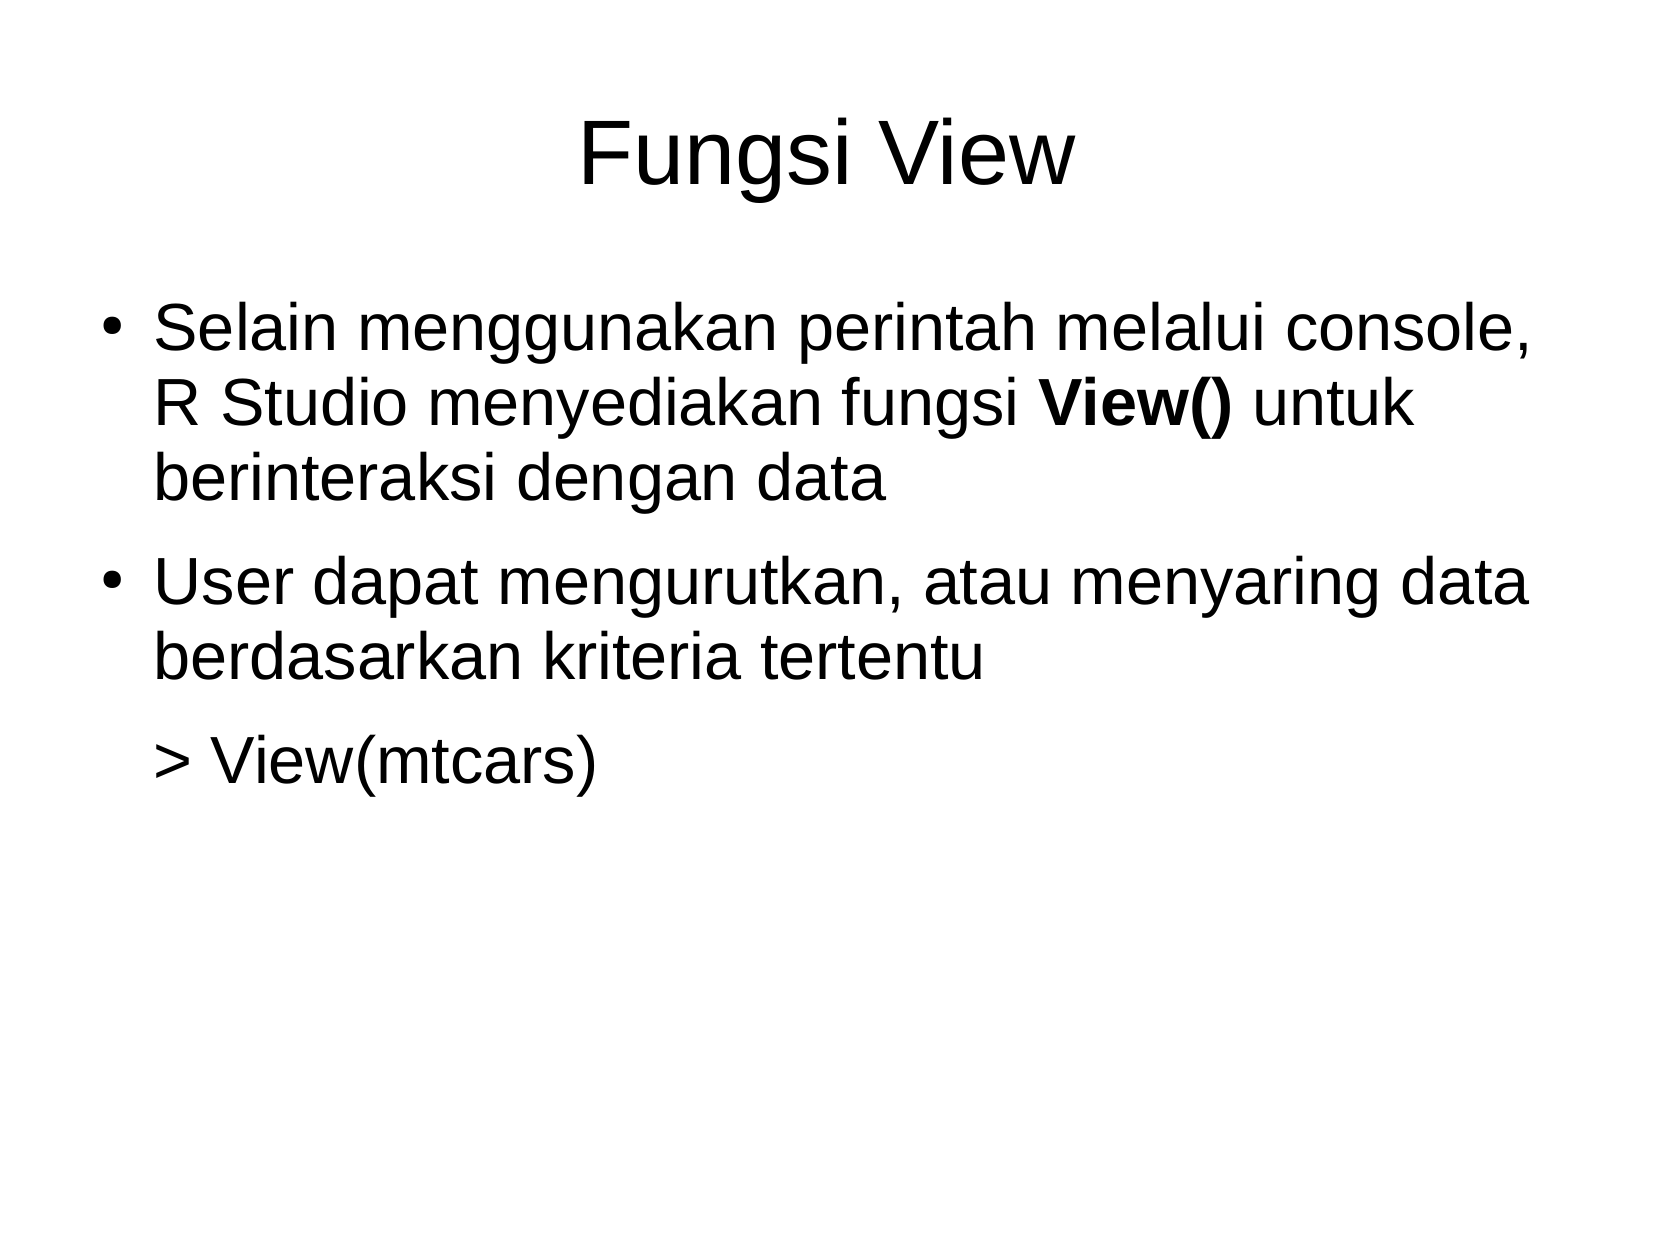

# Fungsi View
Selain menggunakan perintah melalui console, R Studio menyediakan fungsi View() untuk berinteraksi dengan data
User dapat mengurutkan, atau menyaring data berdasarkan kriteria tertentu
> View(mtcars)